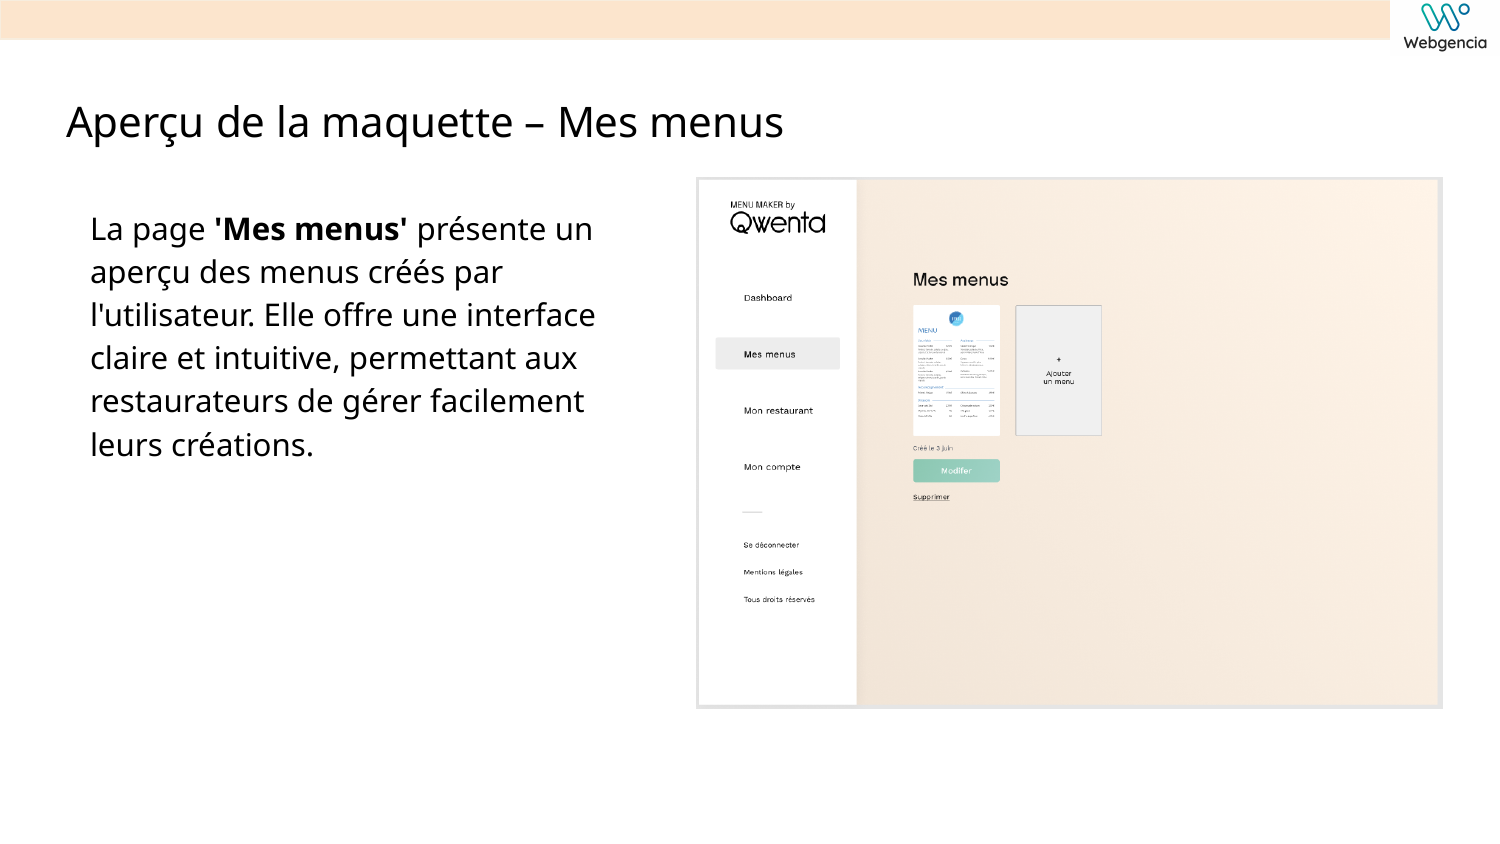

# Aperçu de la maquette – Mes menus
La page 'Mes menus' présente un aperçu des menus créés par l'utilisateur. Elle offre une interface claire et intuitive, permettant aux restaurateurs de gérer facilement leurs créations.